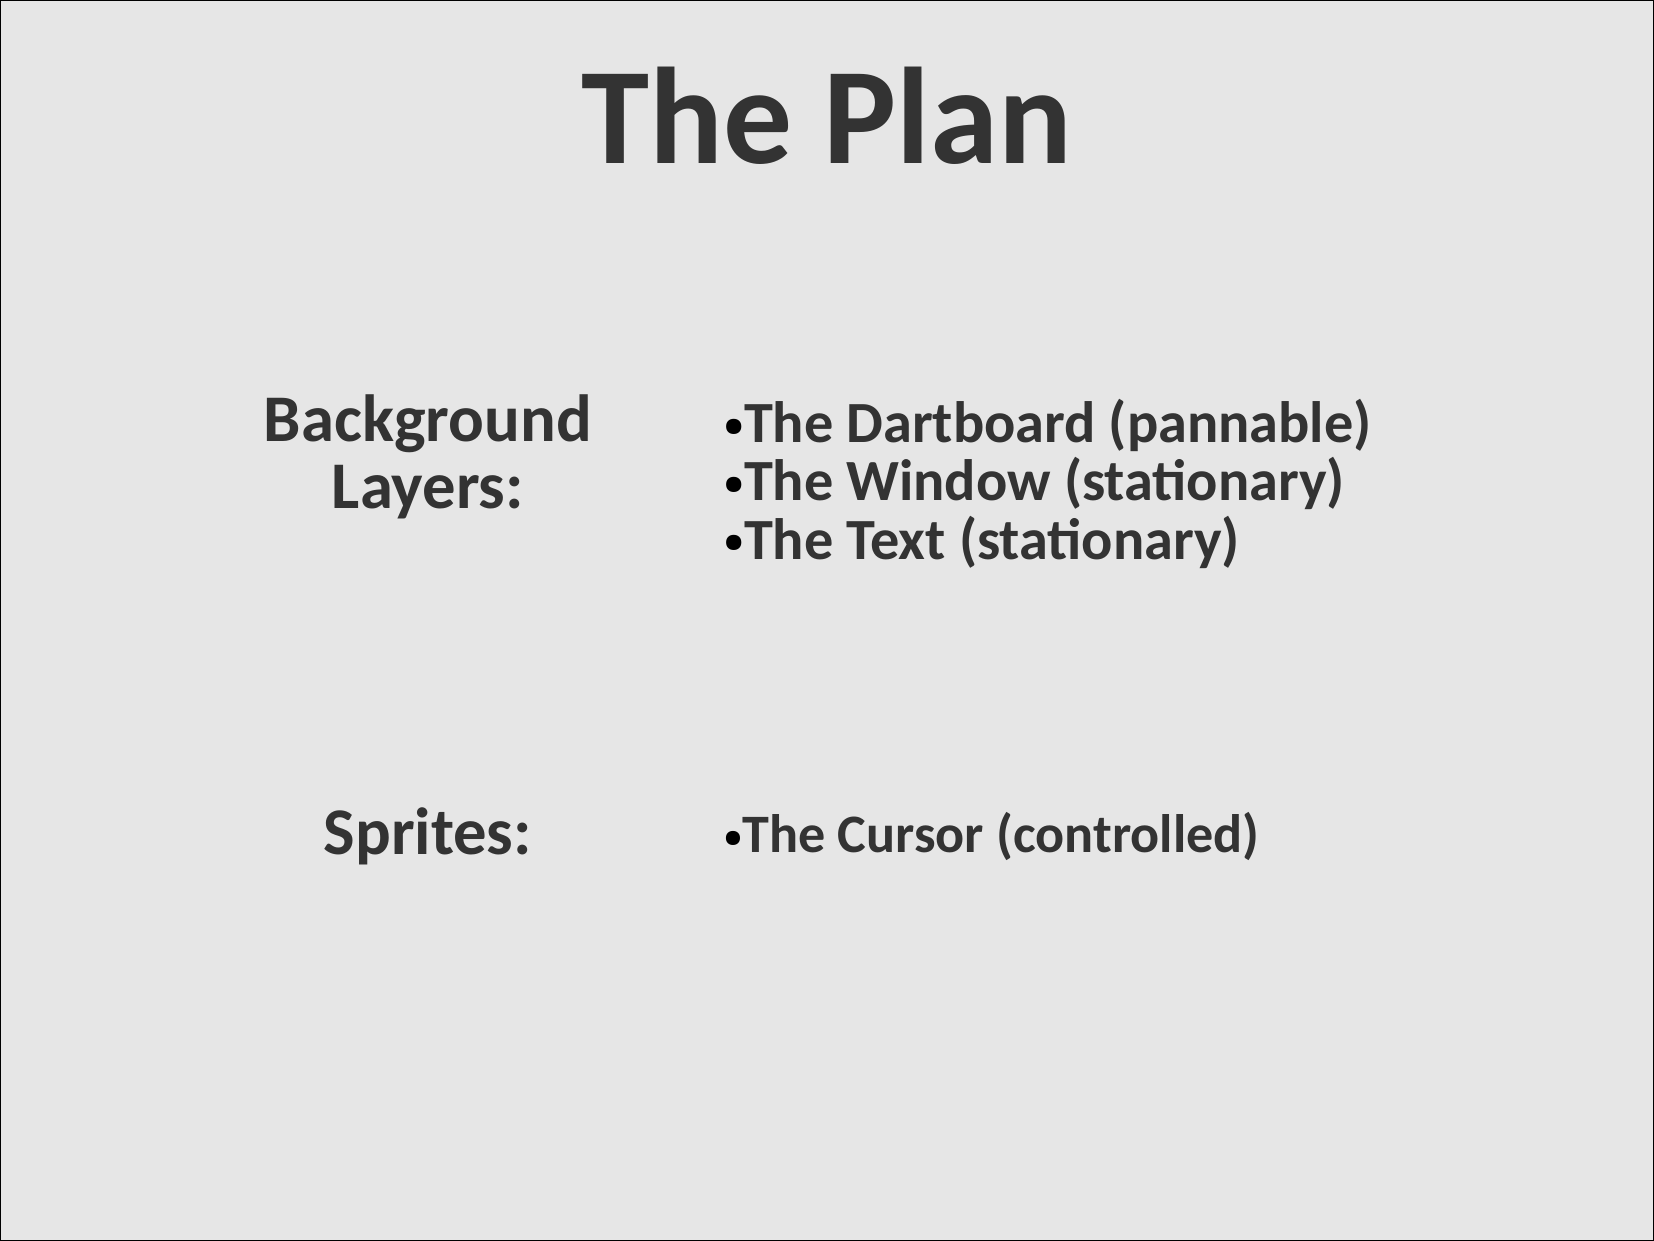

The Plan
Background Layers:
The Dartboard (pannable)
The Window (stationary)
The Text (stationary)
Sprites:
The Cursor (controlled)